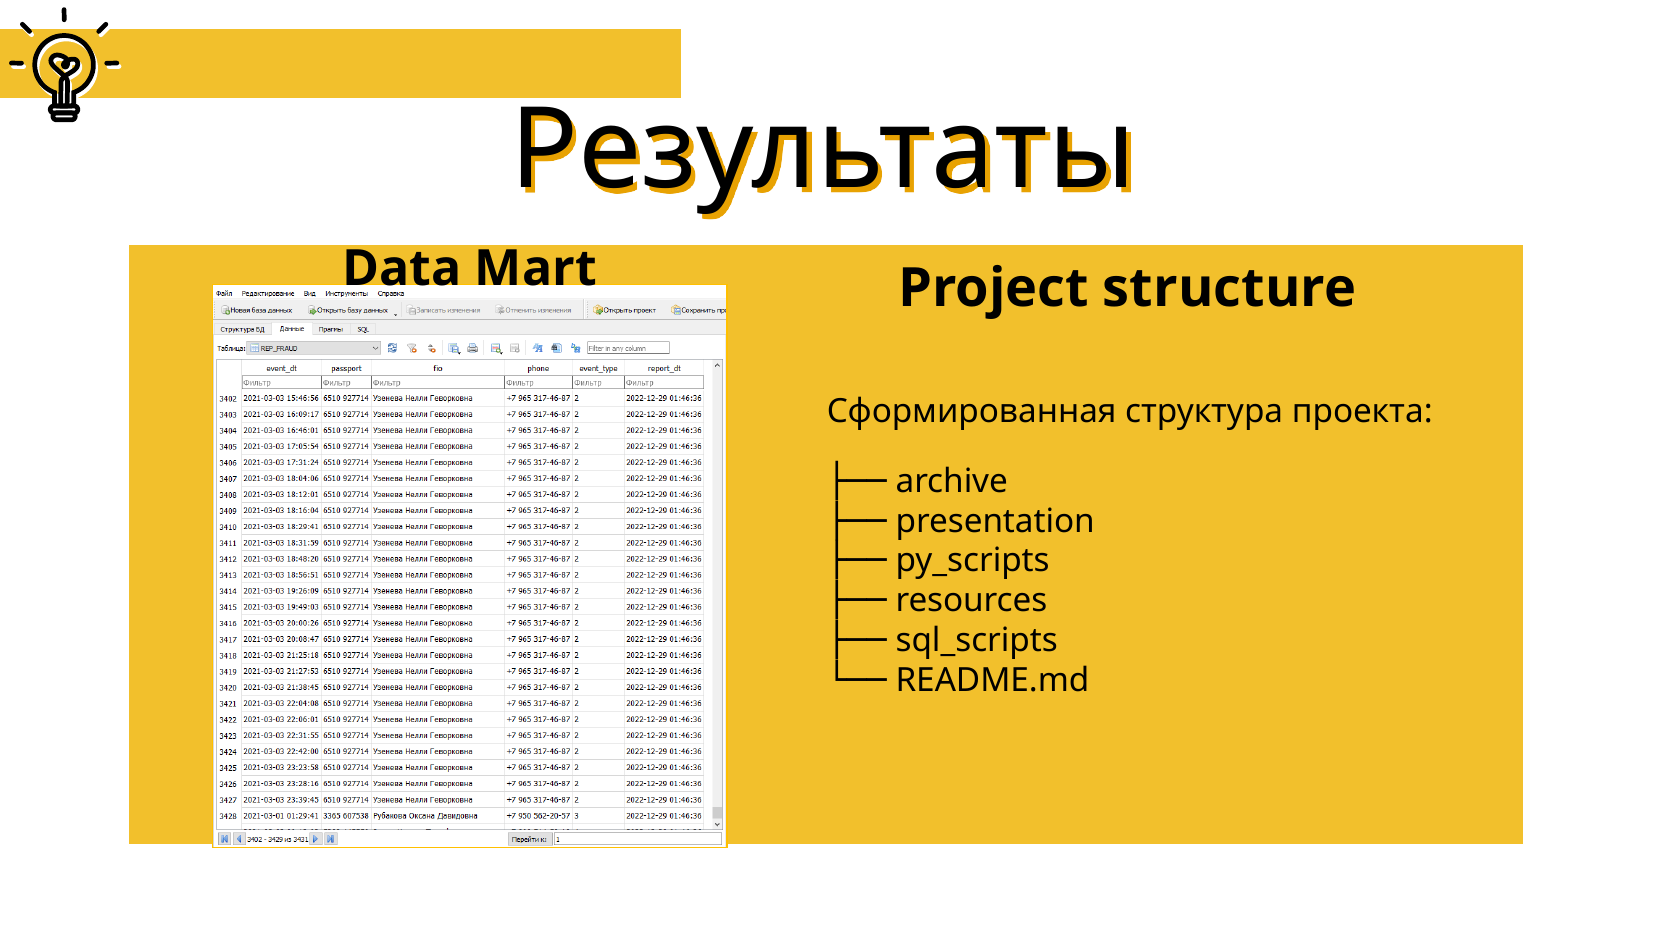

Результаты
Data Mart
# Project structure
Сформированная структура проекта:
├── archive
├── presentation
├── py_scripts
├── resources
├── sql_scripts
└── README.md